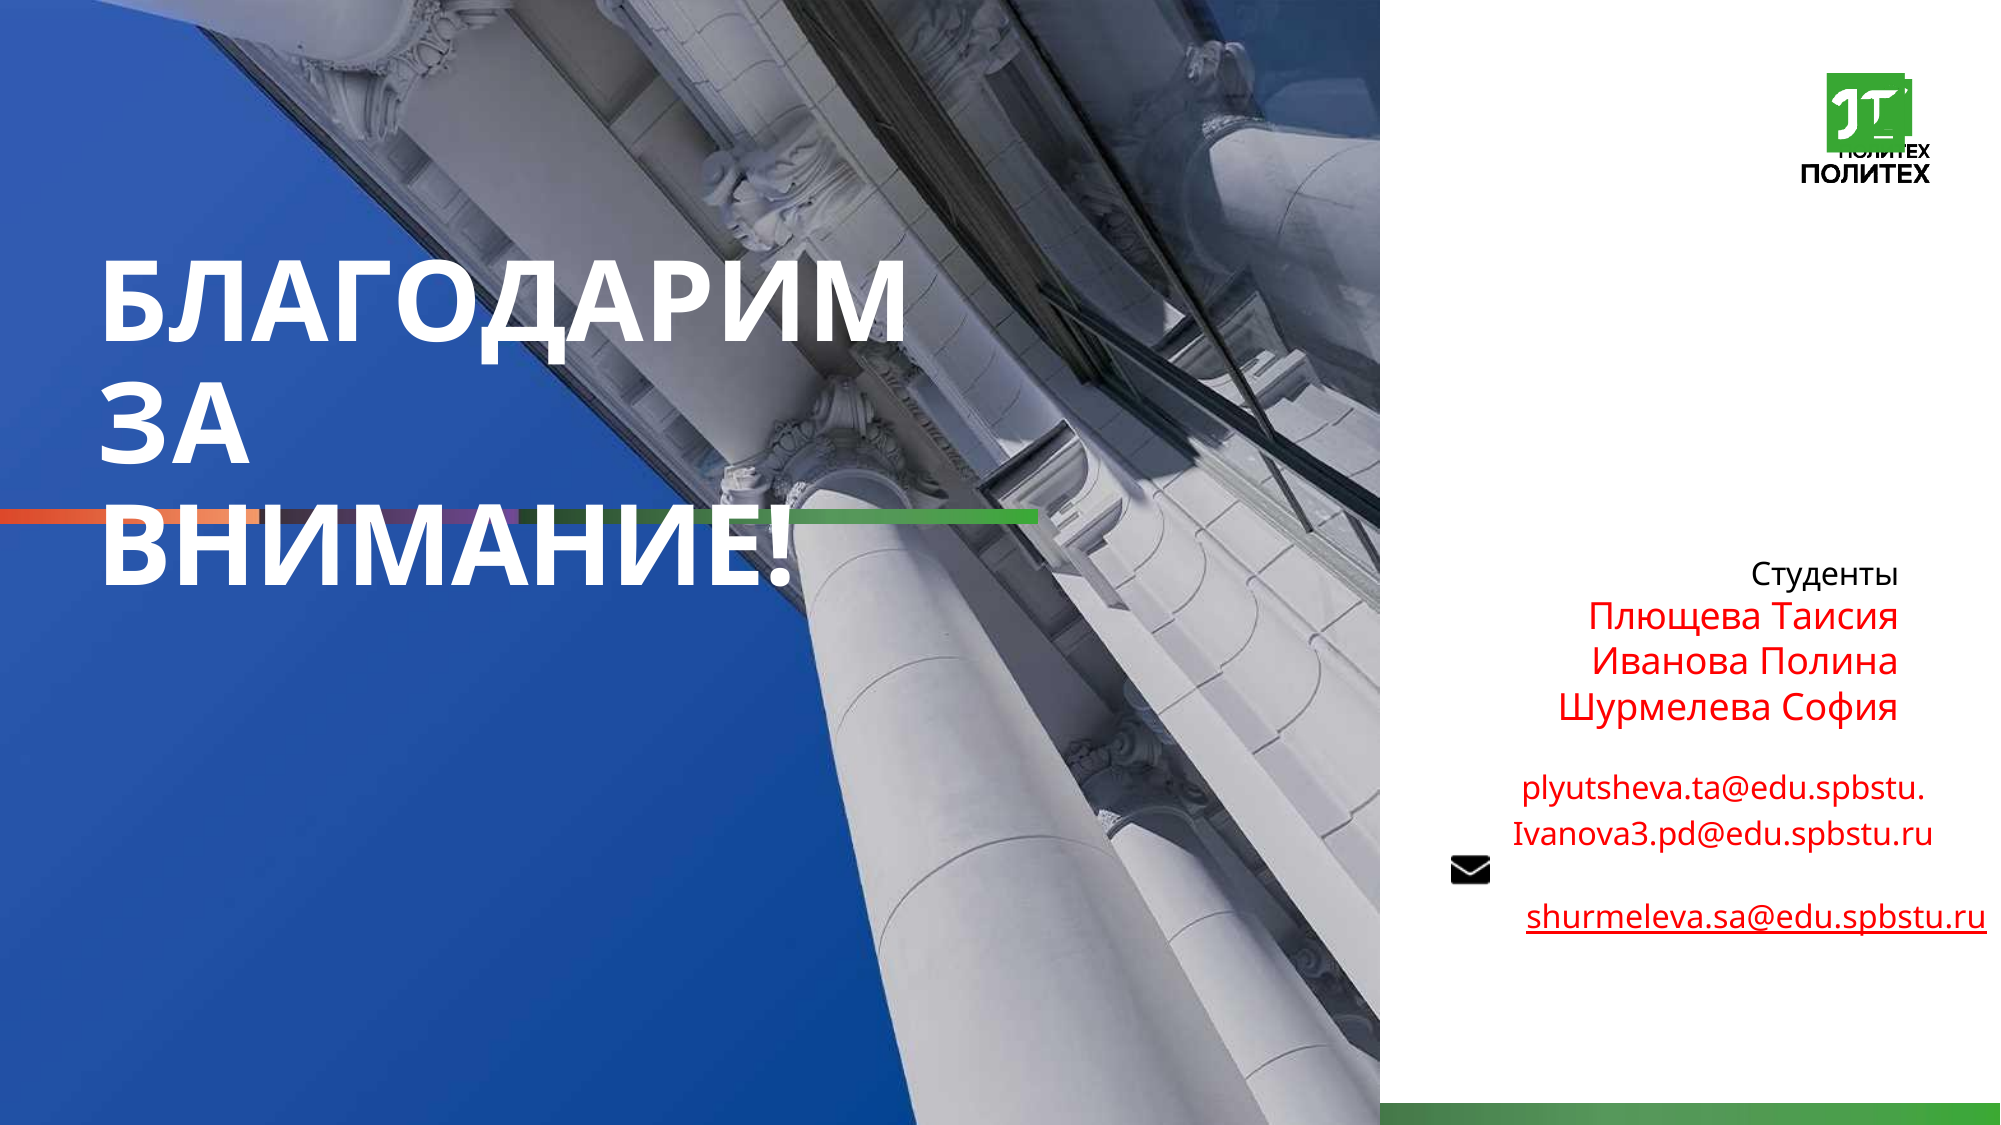

# БЛАГОДАРИМ ЗА ВНИМАНИЕ!
Студенты Плющева Таисия Иванова Полина Шурмелева София
plyutsheva.ta@edu.spbstu. Ivanova3.pd@edu.spbstu.ru
shurmeleva.sa@edu.spbstu.ru